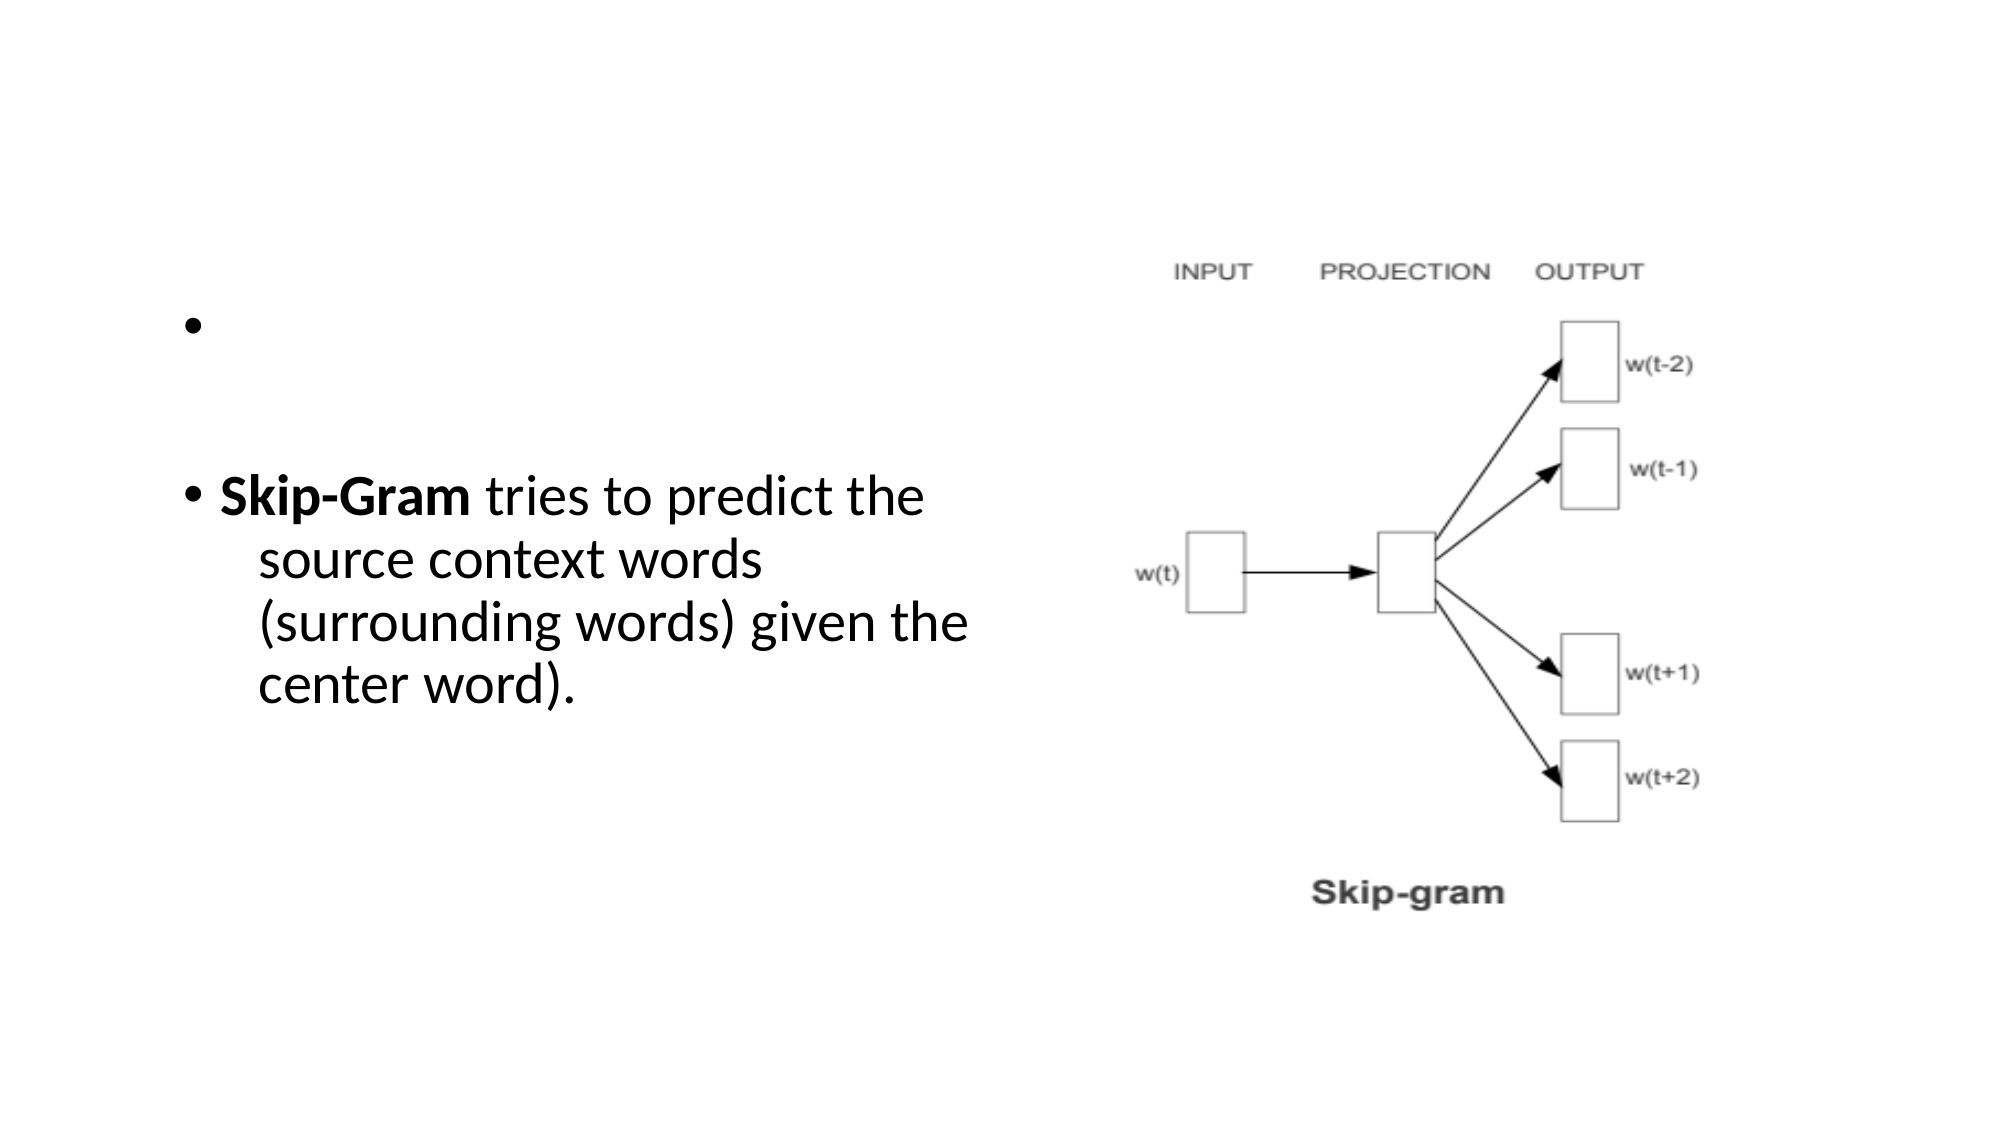

#
Skip-Gram tries to predict the source context words (surrounding words) given the center word).